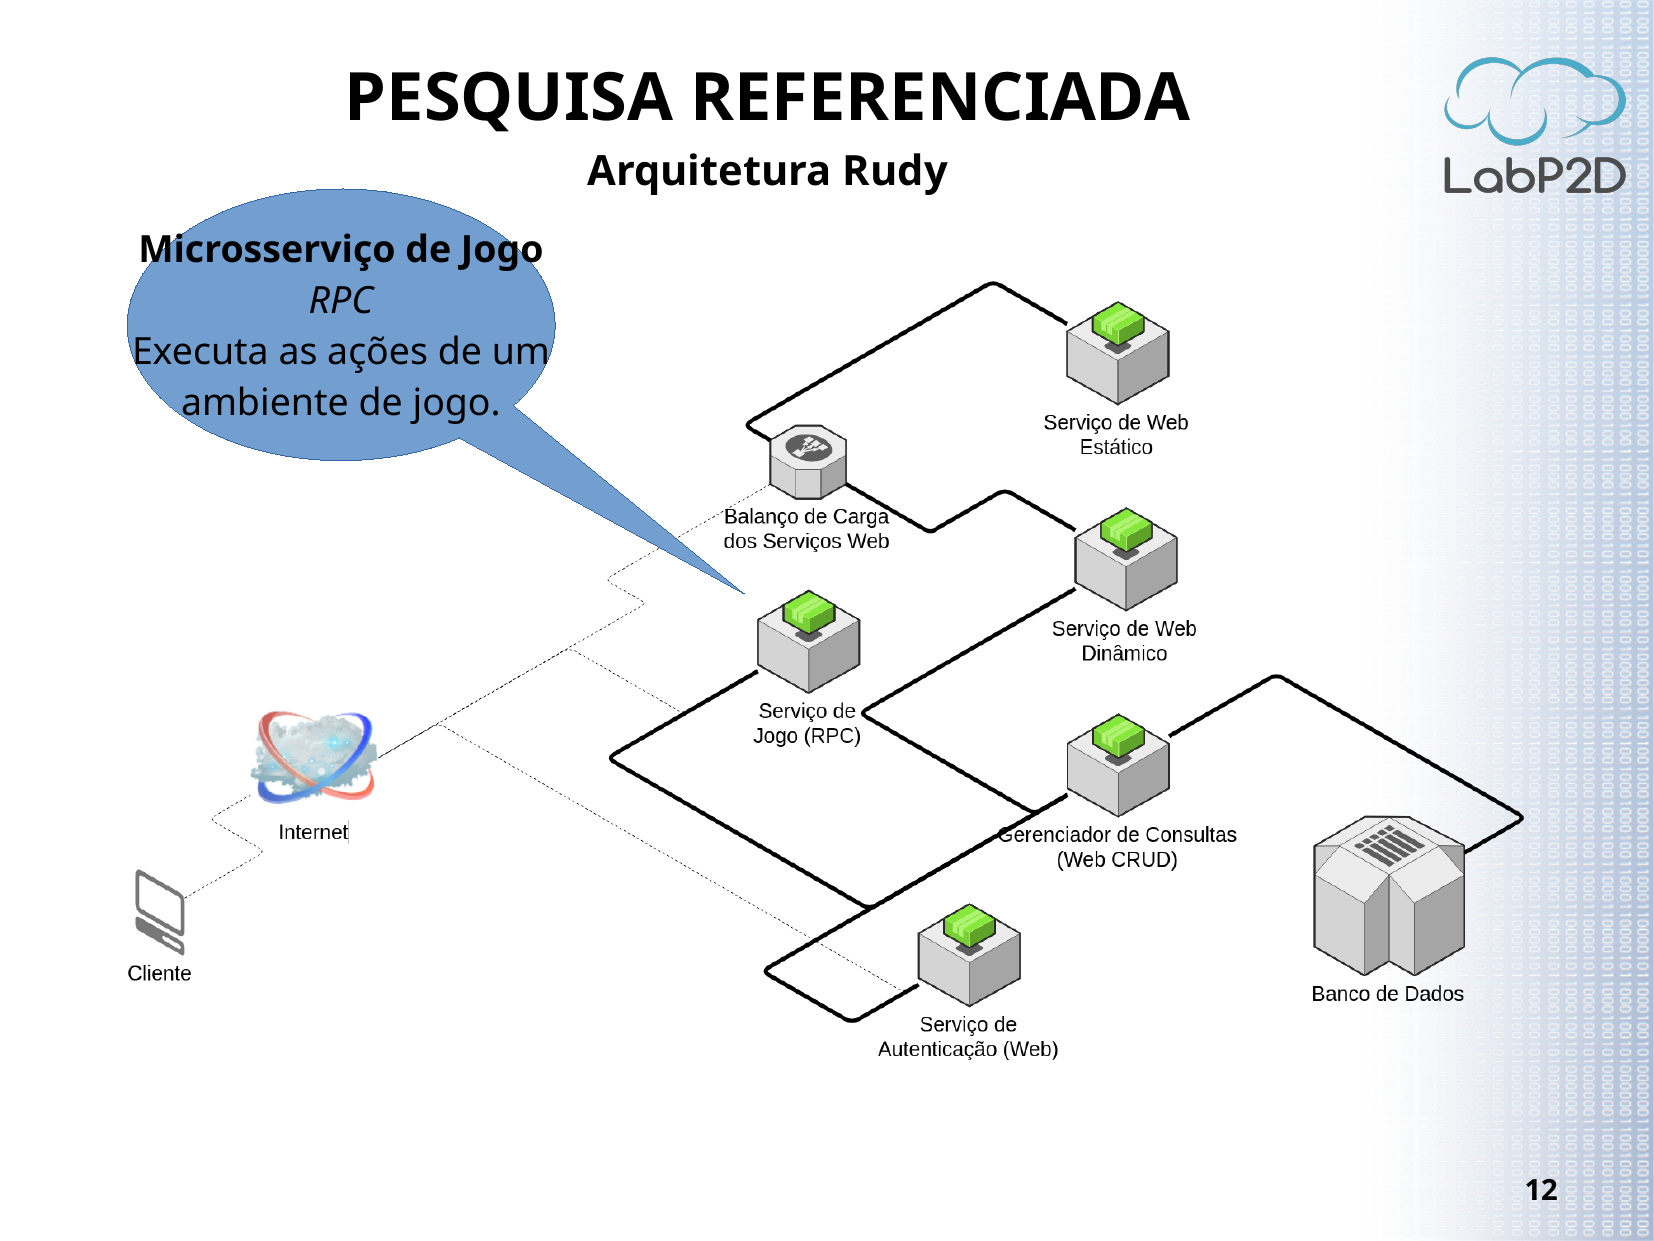

# PESQUISA REFERENCIADA Arquitetura Rudy
Microsserviço de Jogo
RPC
Executa as ações de um
ambiente de jogo.
12